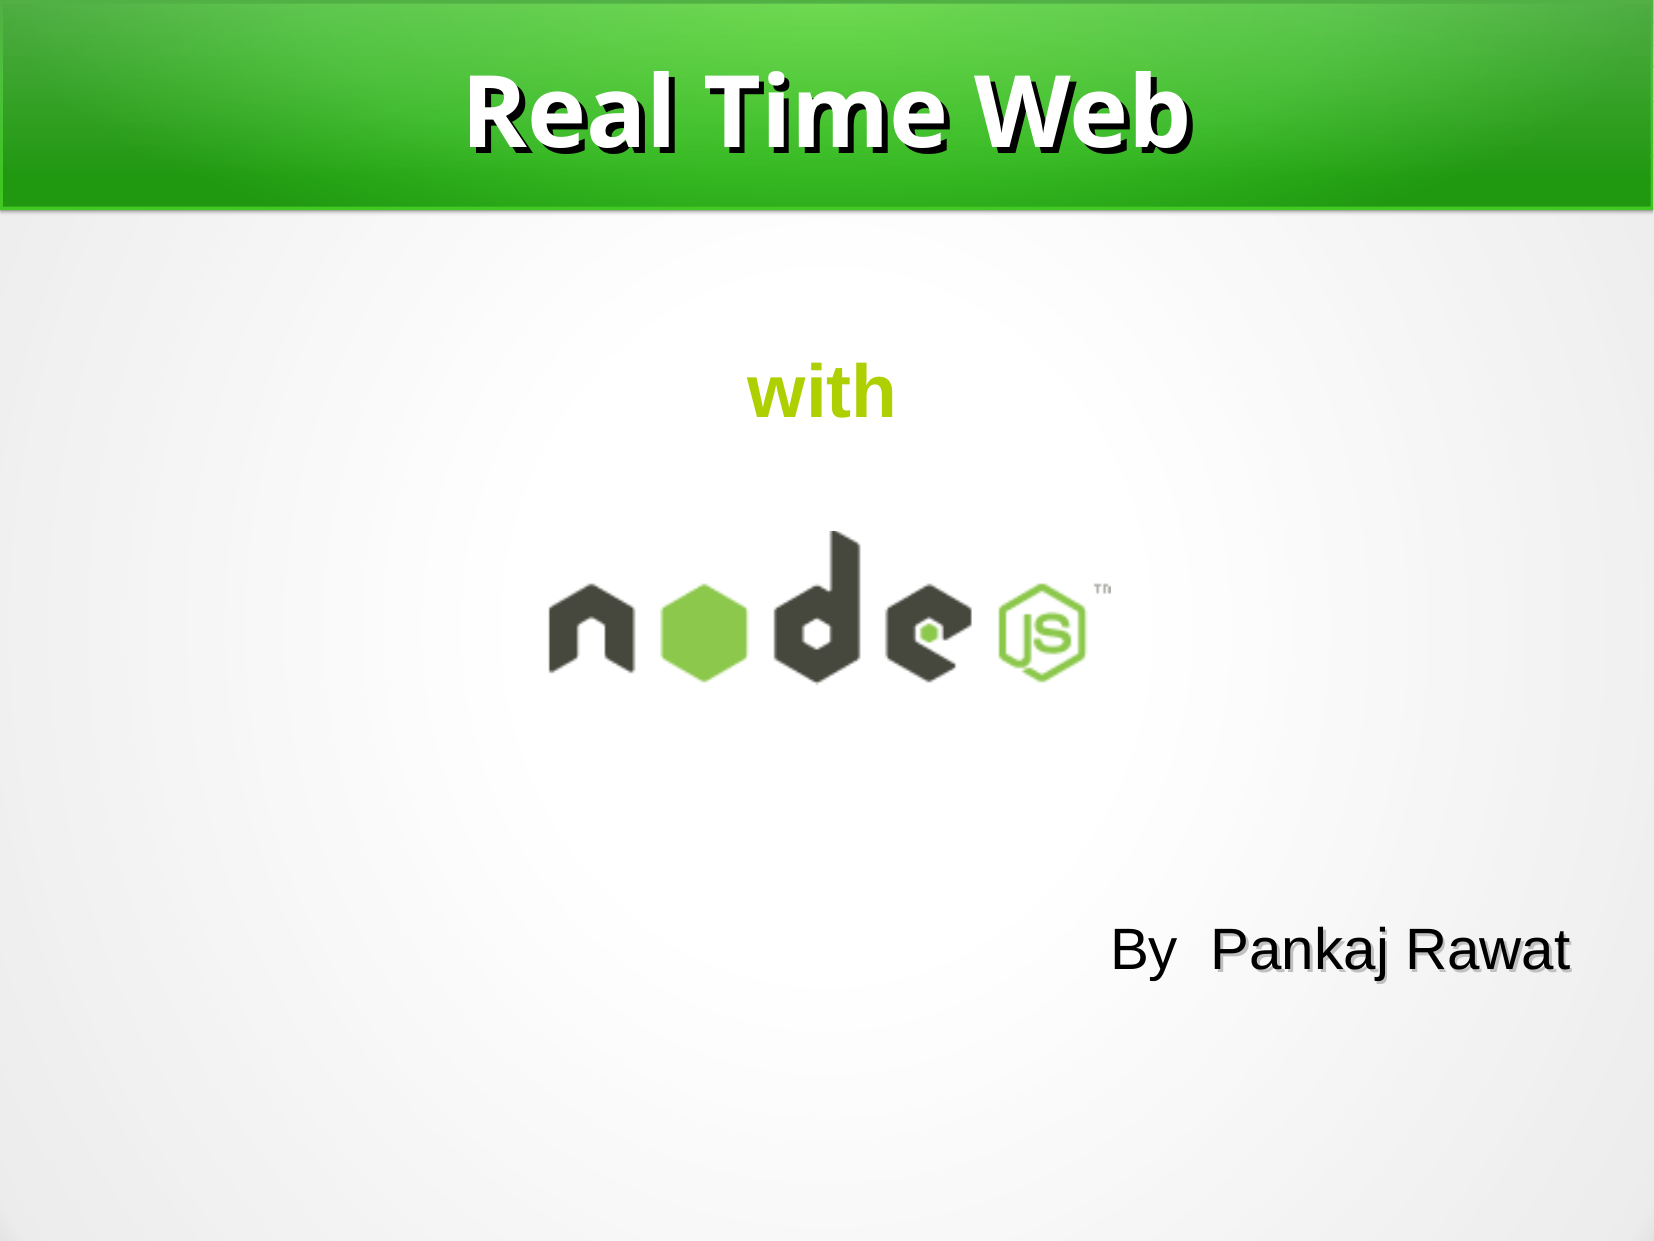

# Real Time Web
with
By Pankaj Rawat